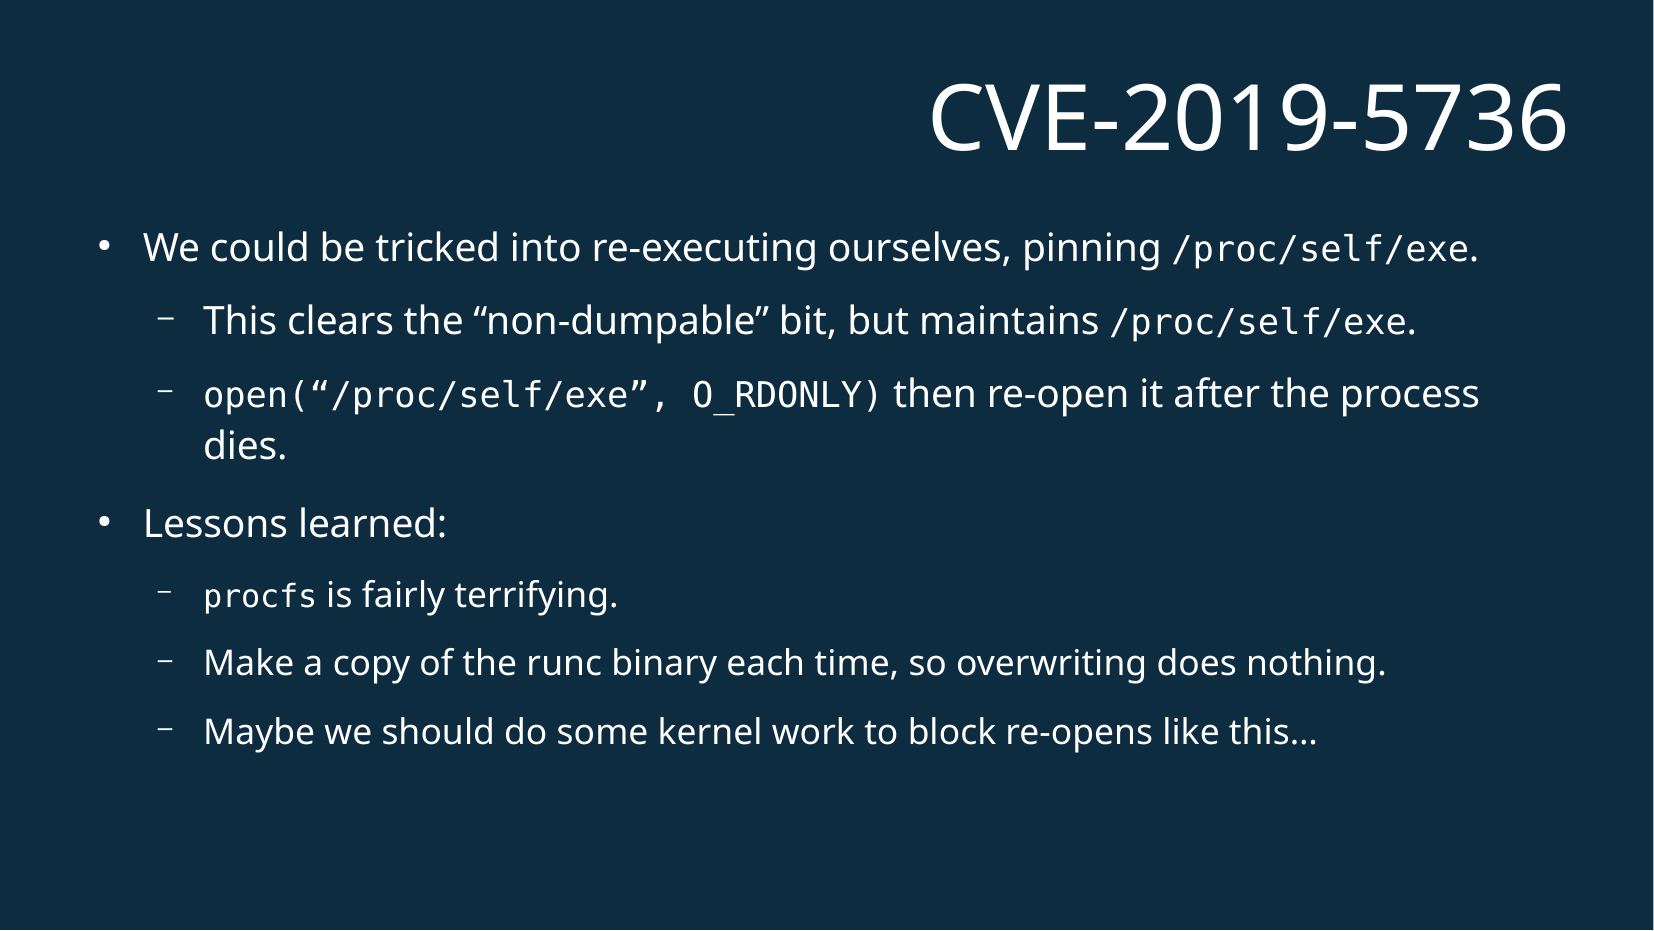

# CVE-2019-5736
We could be tricked into re-executing ourselves, pinning /proc/self/exe.
This clears the “non-dumpable” bit, but maintains /proc/self/exe.
open(“/proc/self/exe”, O_RDONLY) then re-open it after the process dies.
Lessons learned:
procfs is fairly terrifying.
Make a copy of the runc binary each time, so overwriting does nothing.
Maybe we should do some kernel work to block re-opens like this…